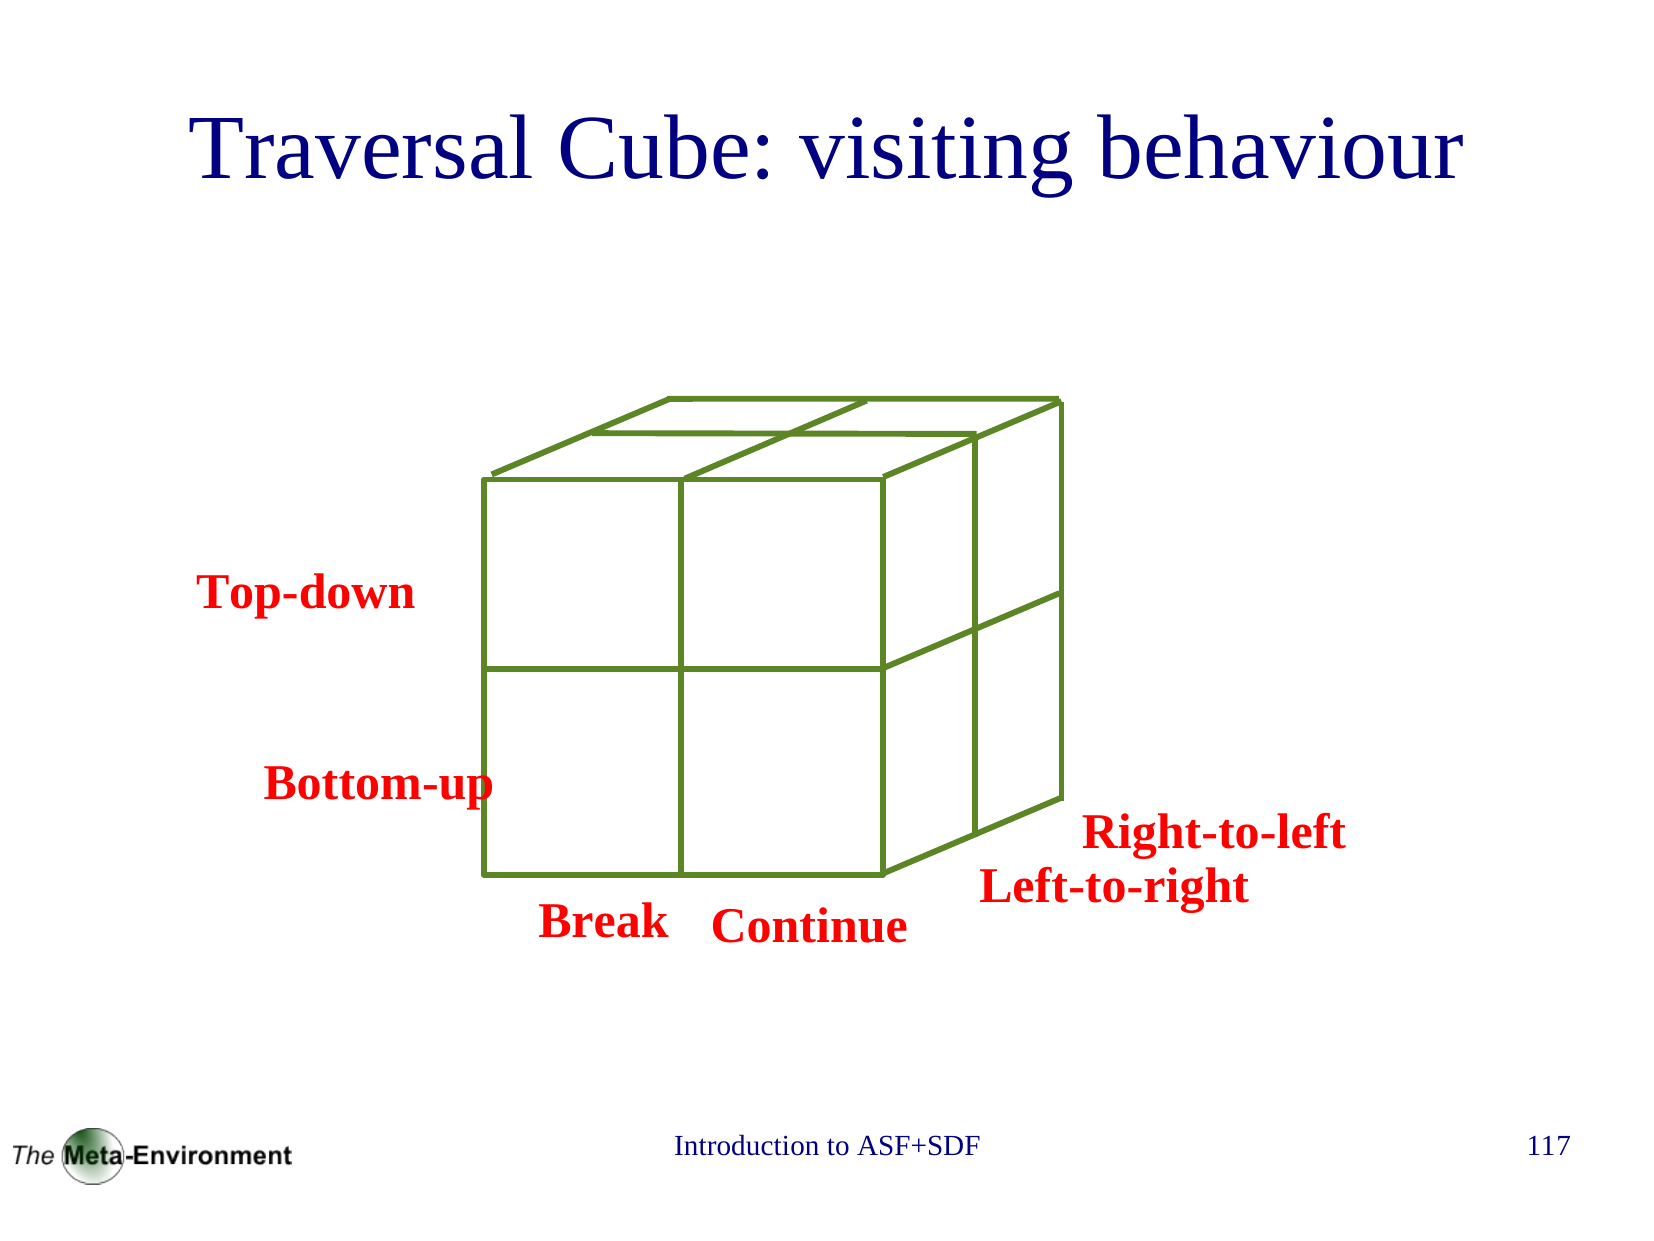

# Traversal Cube: visiting behaviour
Top-down
Bottom-up
Right-to-left
Left-to-right
Break
Continue
117